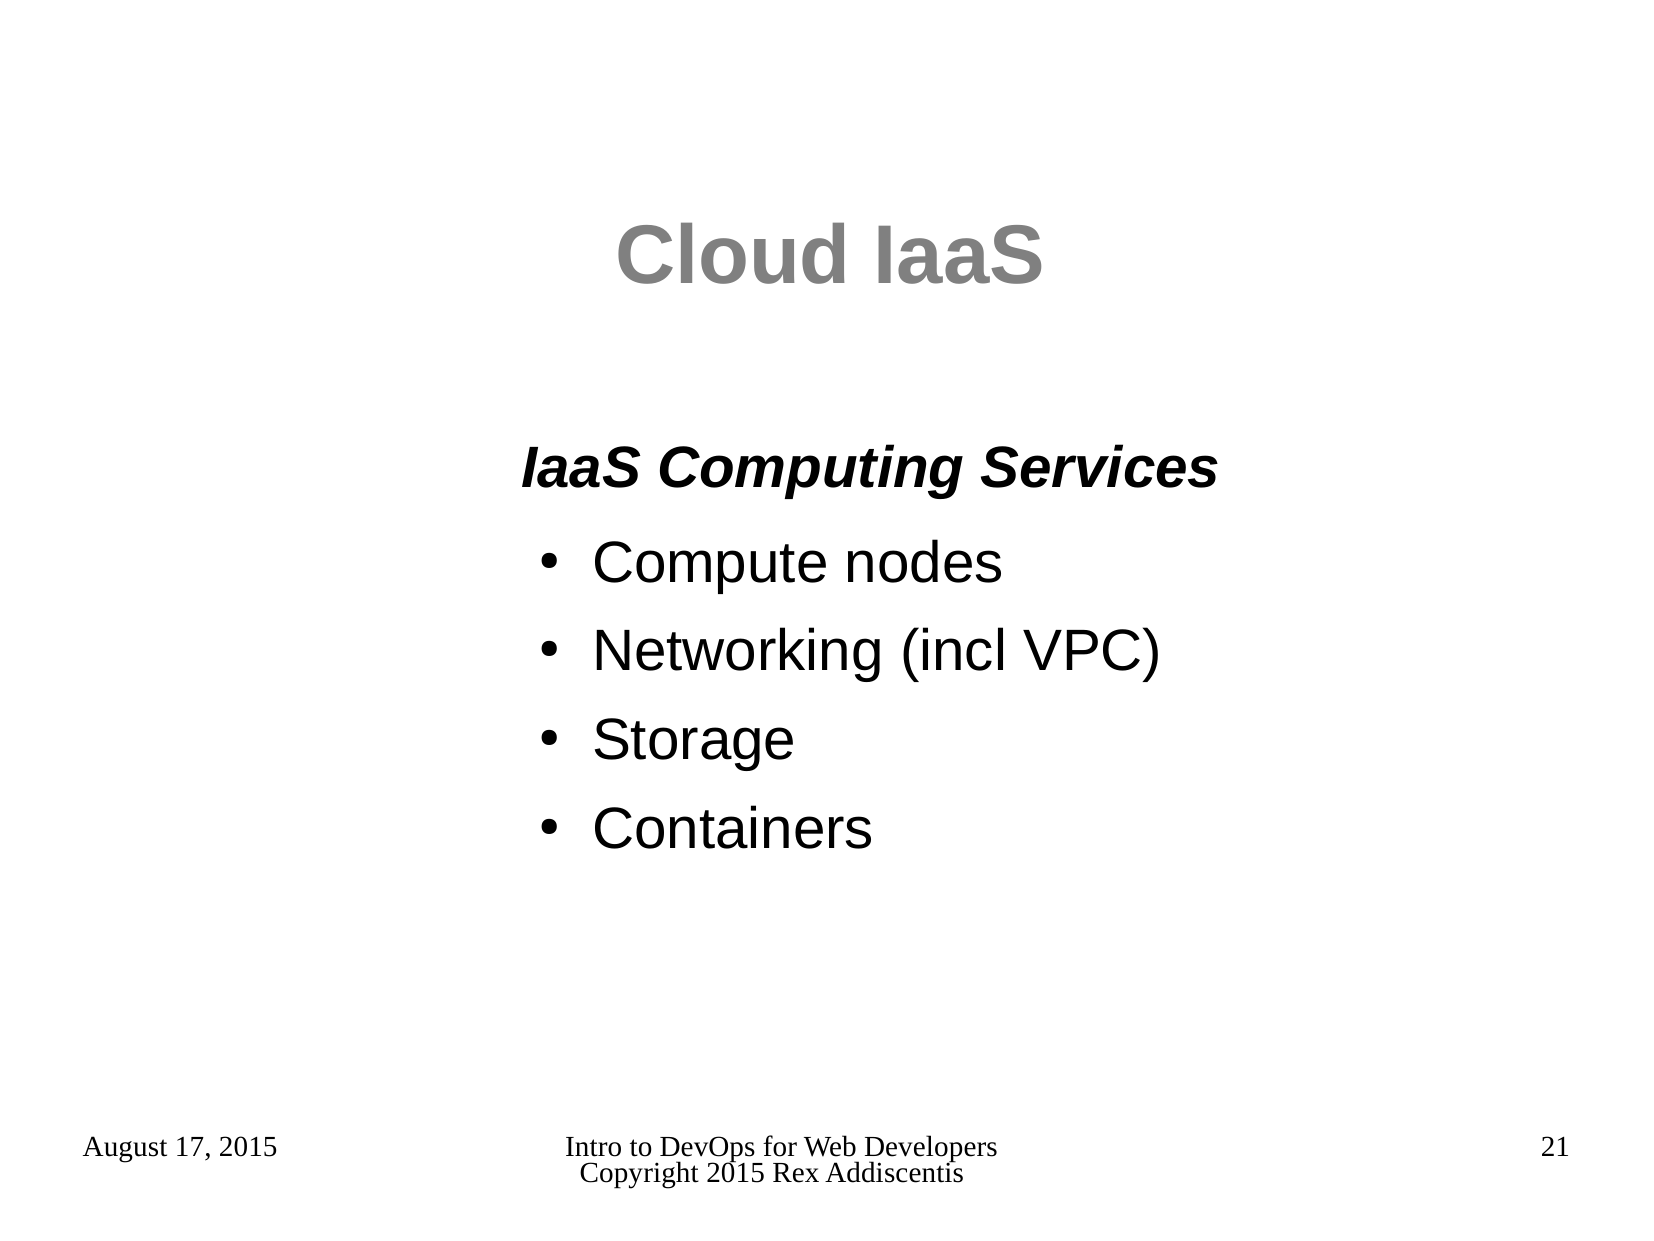

# Cloud IaaS
IaaS Computing Services
Compute nodes
Networking (incl VPC)
Storage
Containers
August 17, 2015
Intro to DevOps for Web Developers Copyright 2015 Rex Addiscentis
21